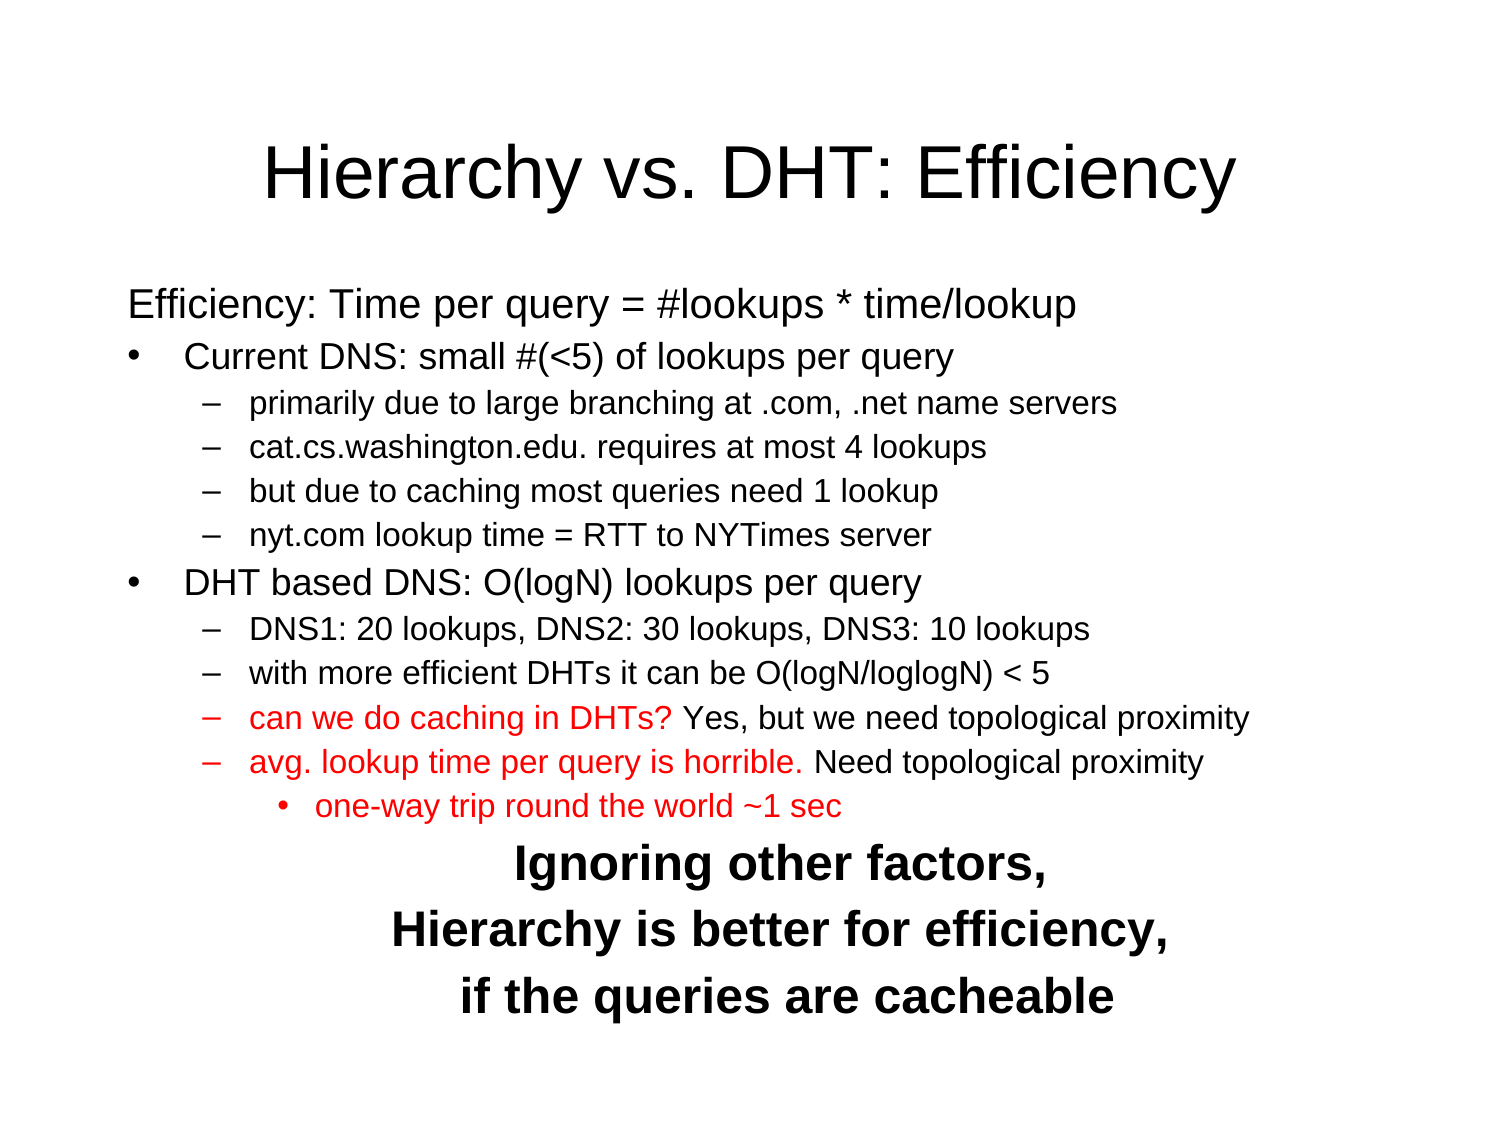

# Hierarchy vs. DHT: Efficiency
Efficiency: Time per query = #lookups * time/lookup
Current DNS: small #(<5) of lookups per query
primarily due to large branching at .com, .net name servers
cat.cs.washington.edu. requires at most 4 lookups
but due to caching most queries need 1 lookup
nyt.com lookup time = RTT to NYTimes server
DHT based DNS: O(logN) lookups per query
DNS1: 20 lookups, DNS2: 30 lookups, DNS3: 10 lookups
with more efficient DHTs it can be O(logN/loglogN) < 5
can we do caching in DHTs? Yes, but we need topological proximity
avg. lookup time per query is horrible. Need topological proximity
one-way trip round the world ~1 sec
Ignoring other factors,
Hierarchy is better for efficiency,
if the queries are cacheable